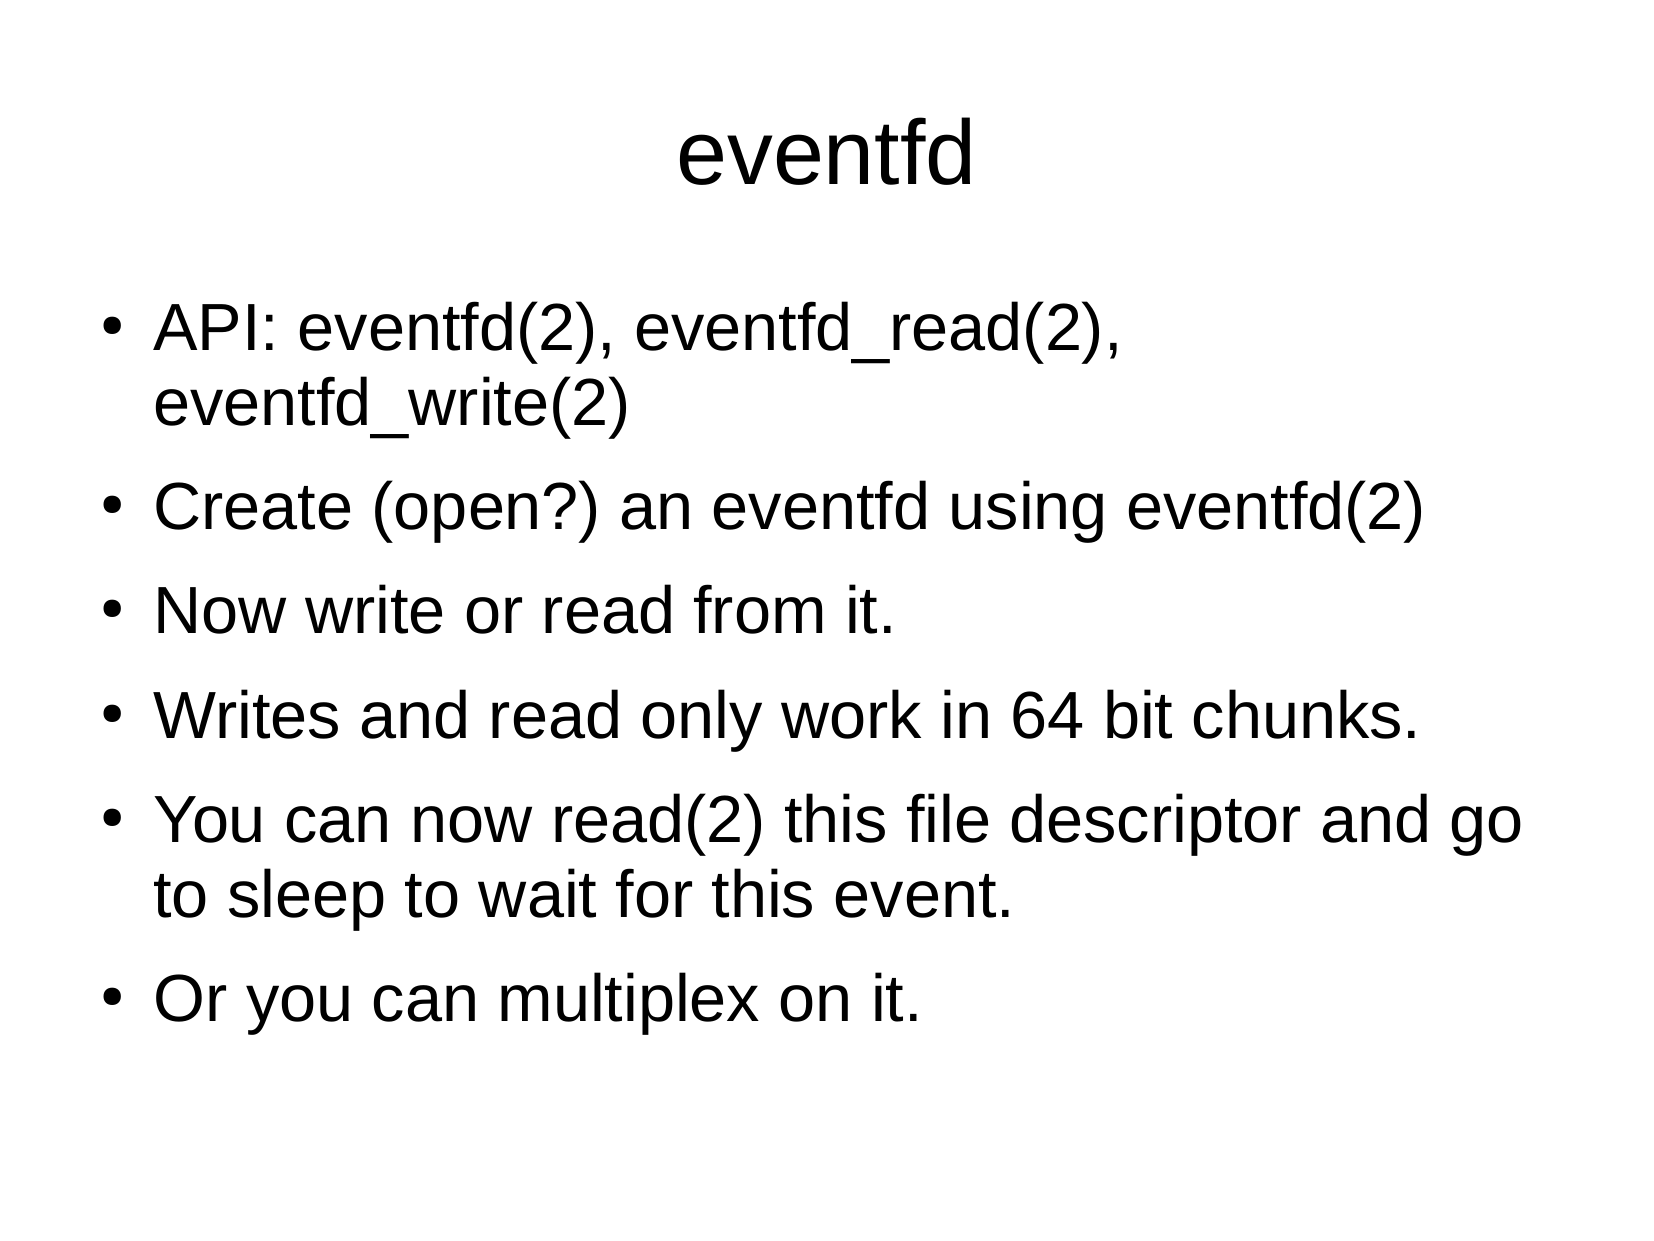

# eventfd
API: eventfd(2), eventfd_read(2), eventfd_write(2)
Create (open?) an eventfd using eventfd(2)
Now write or read from it.
Writes and read only work in 64 bit chunks.
You can now read(2) this file descriptor and go to sleep to wait for this event.
Or you can multiplex on it.